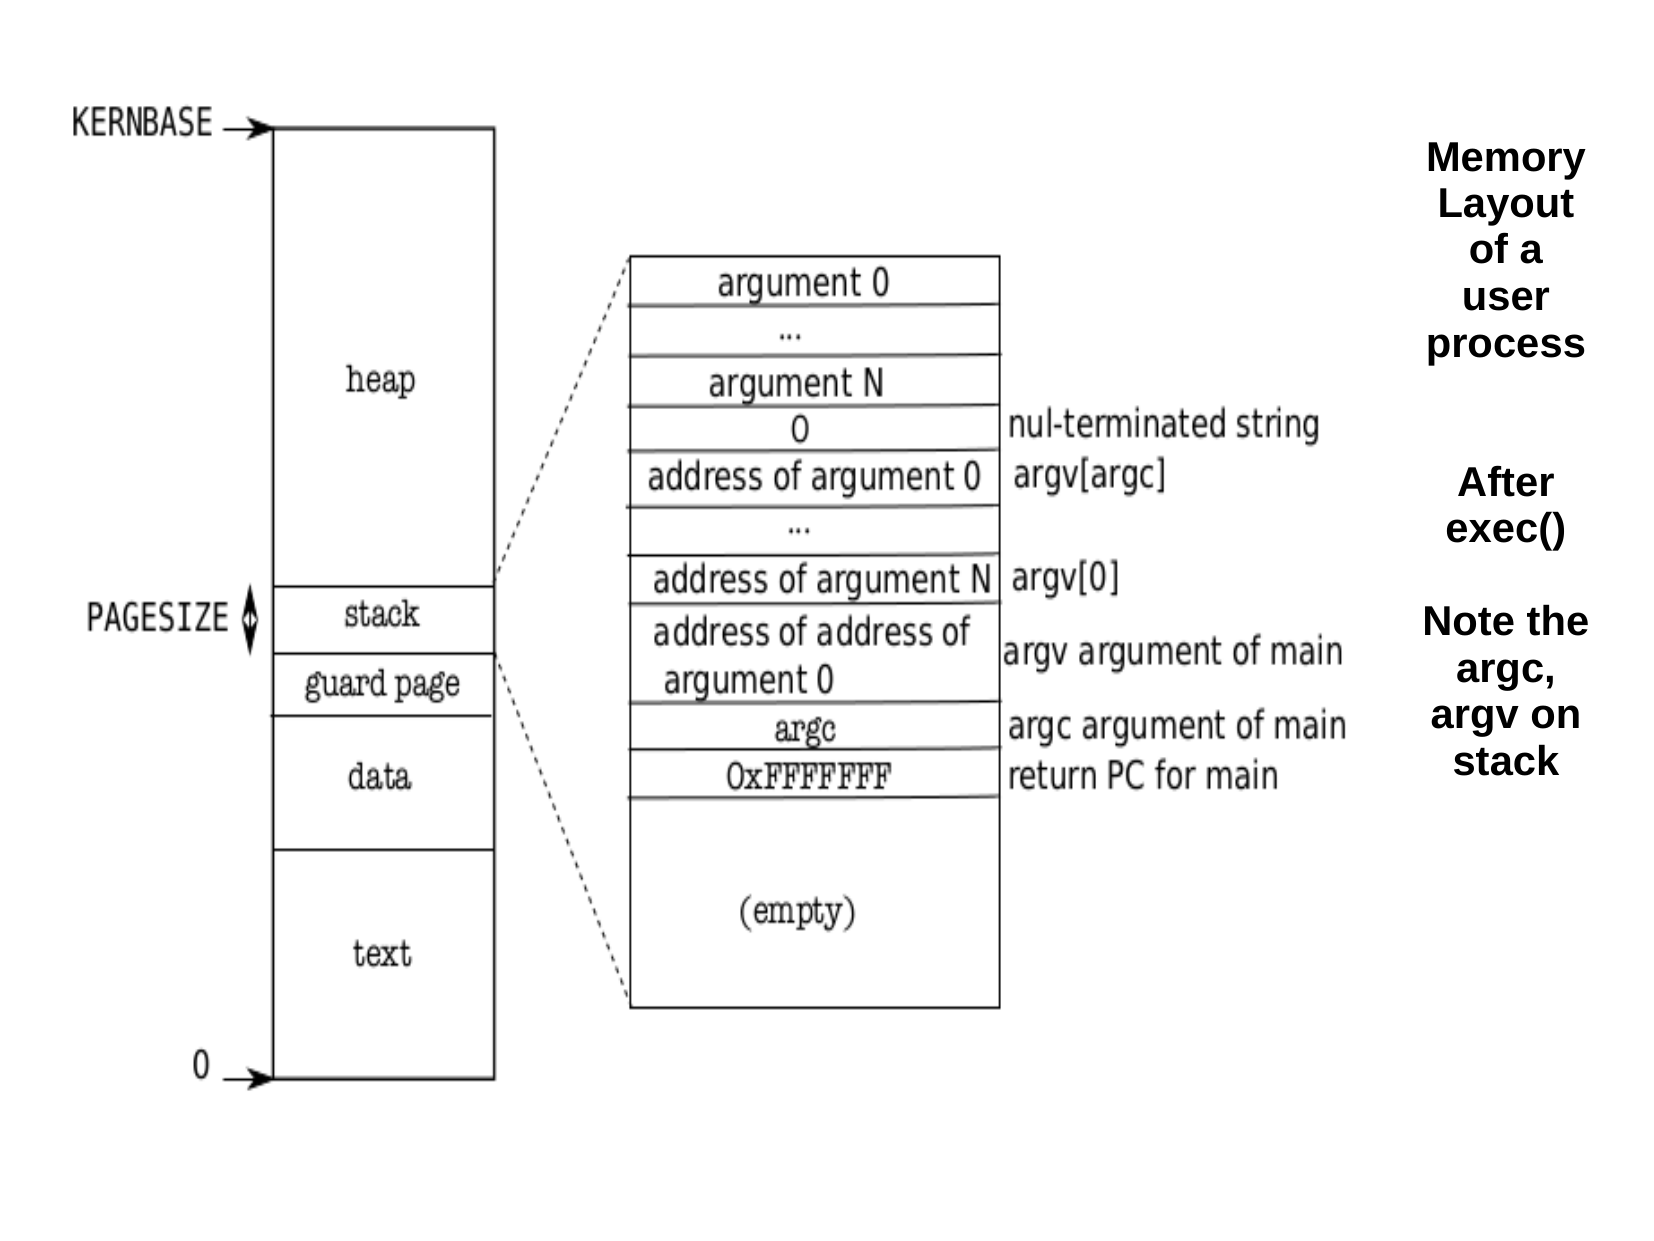

Memory Layout of a user process
After exec()
Note the argc, argv on stack